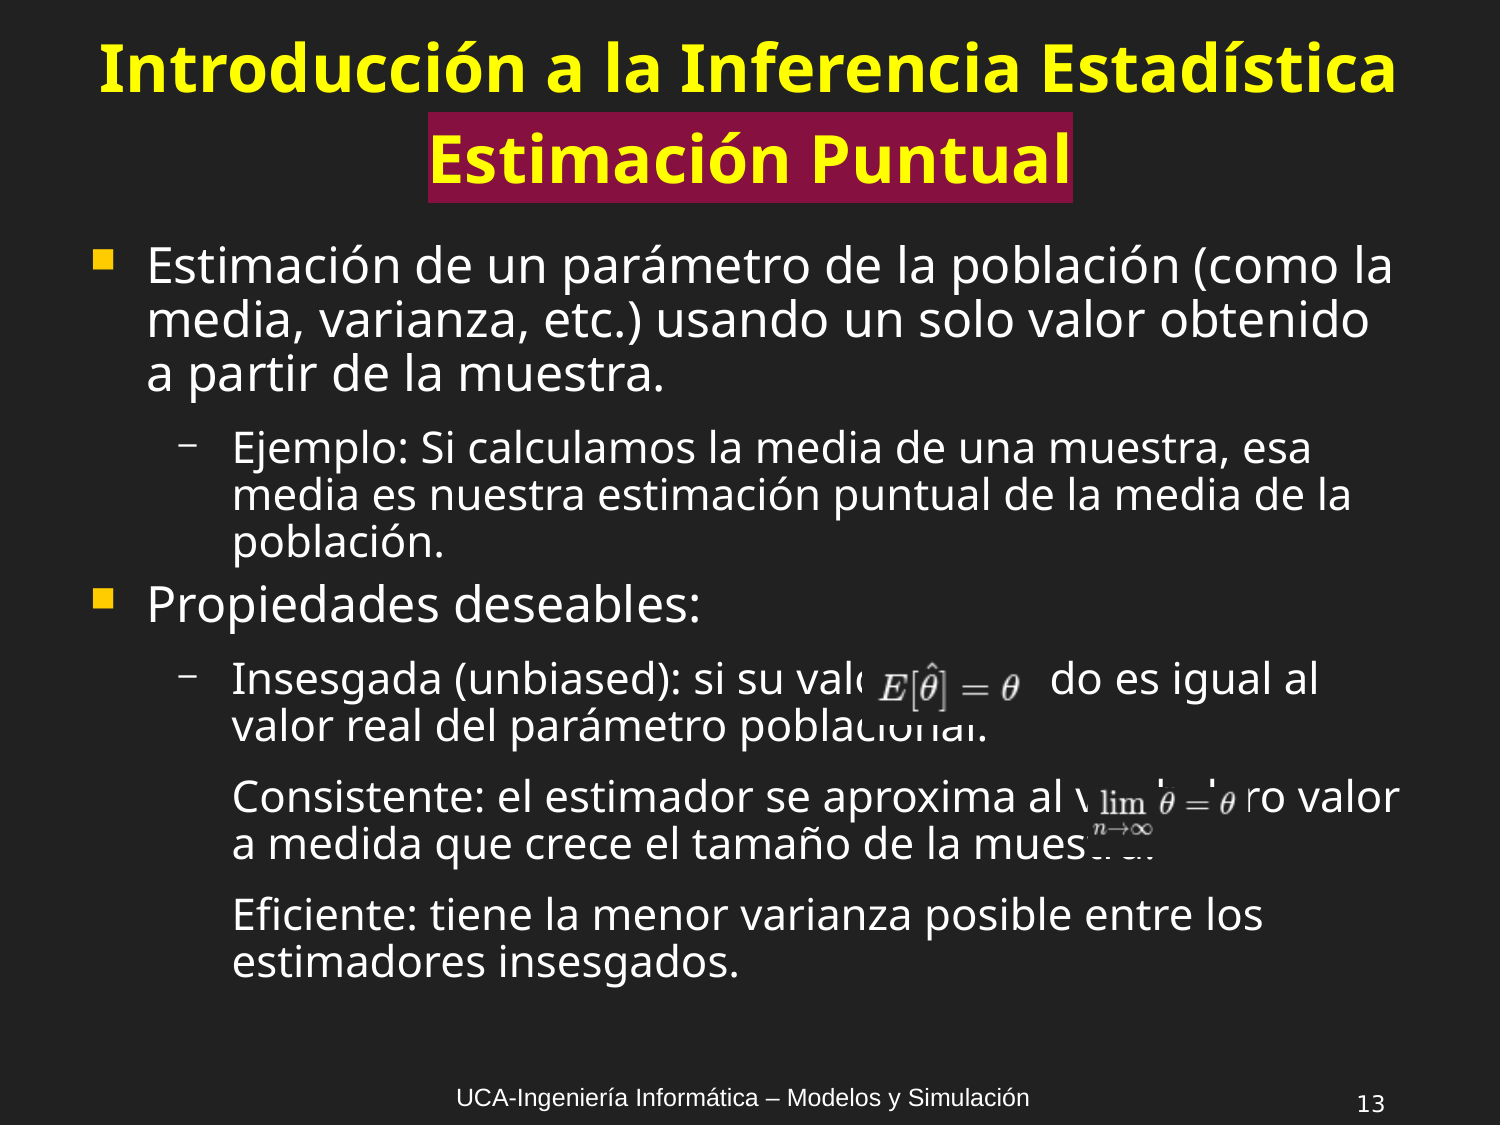

# Introducción a la Inferencia Estadística Estimación Puntual
Estimación de un parámetro de la población (como la media, varianza, etc.) usando un solo valor obtenido a partir de la muestra.
Ejemplo: Si calculamos la media de una muestra, esa media es nuestra estimación puntual de la media de la población.
Propiedades deseables:
Insesgada (unbiased): si su valor esperado es igual al valor real del parámetro poblacional.
Consistente: el estimador se aproxima al verdadero valor a medida que crece el tamaño de la muestra.
Eficiente: tiene la menor varianza posible entre los estimadores insesgados.